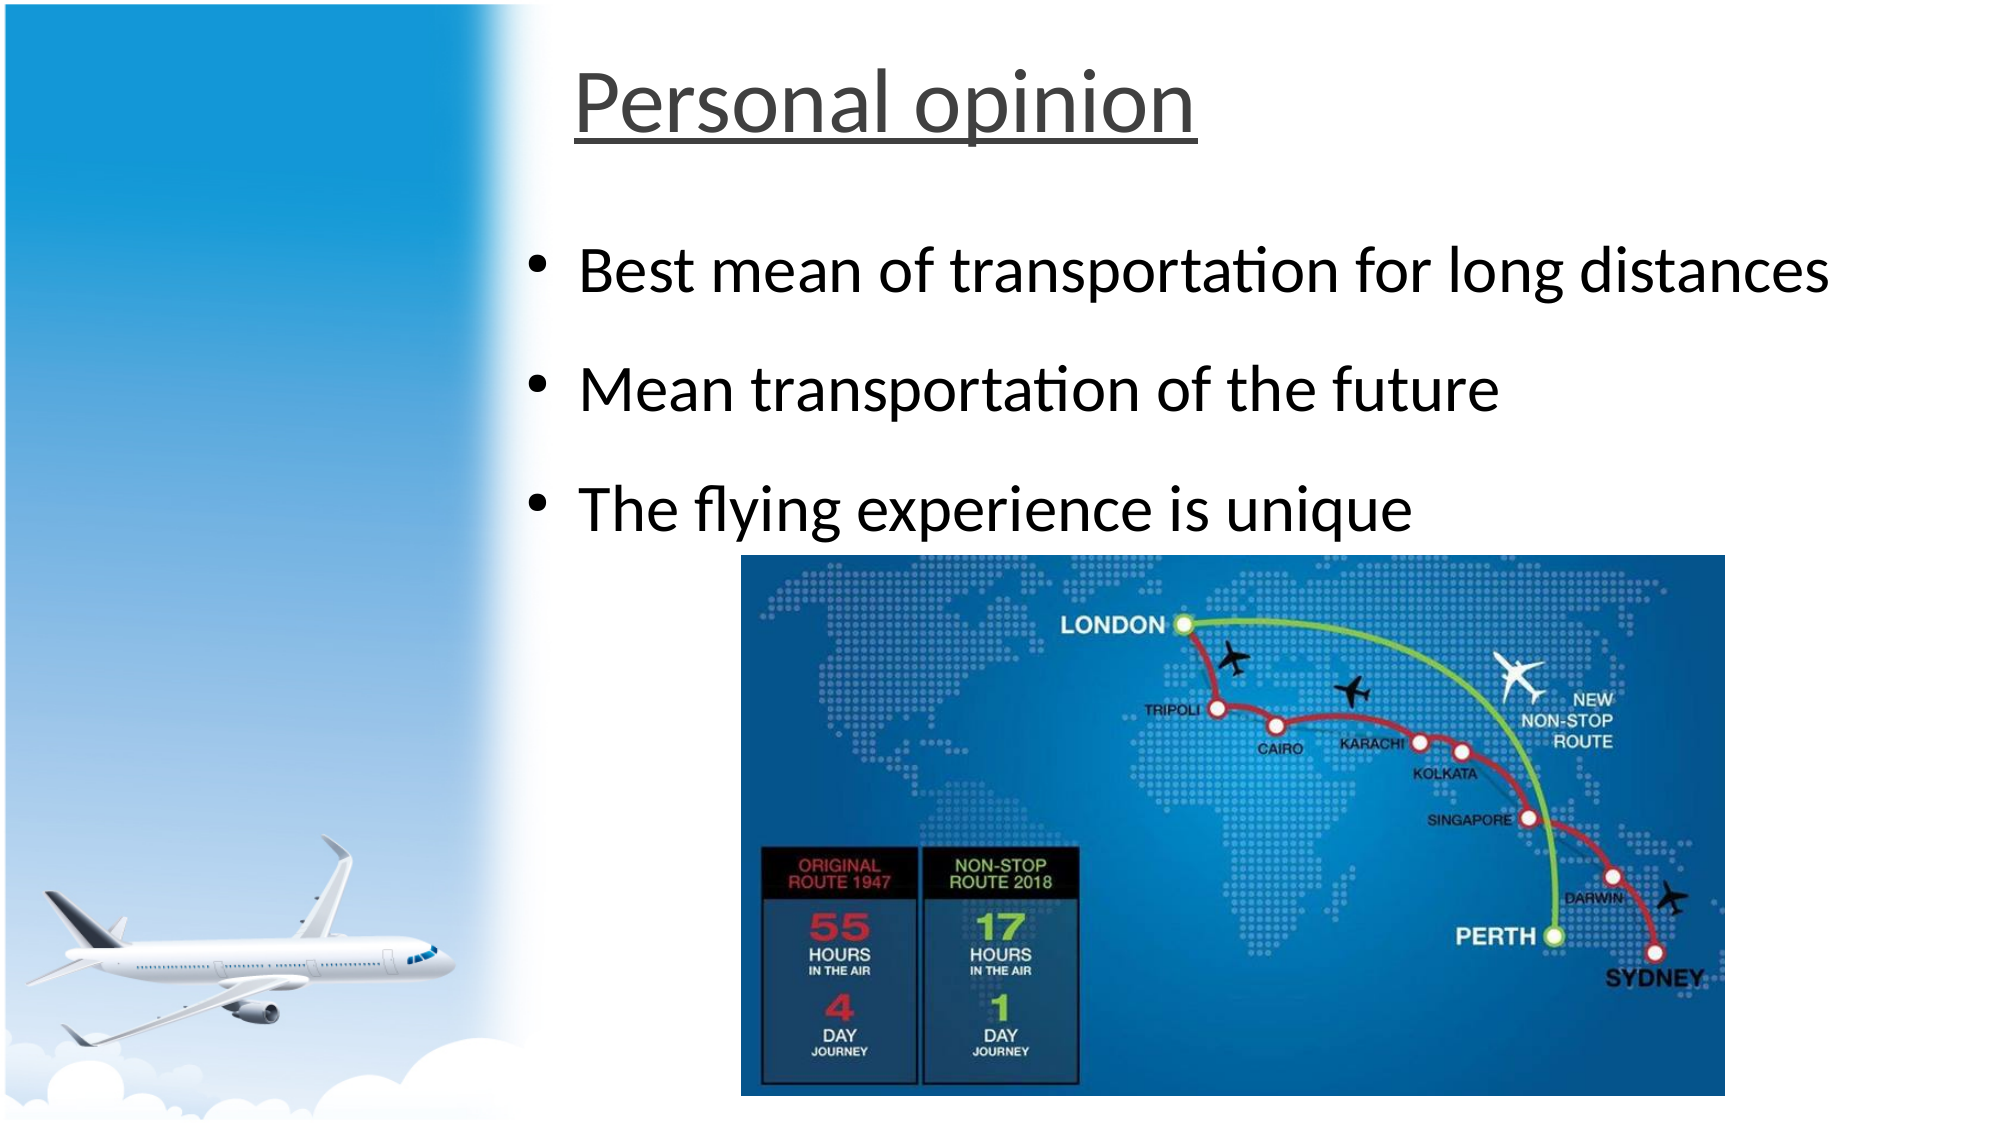

Personal opinion
Best mean of transportation for long distances
Mean transportation of the future
The flying experience is unique
#